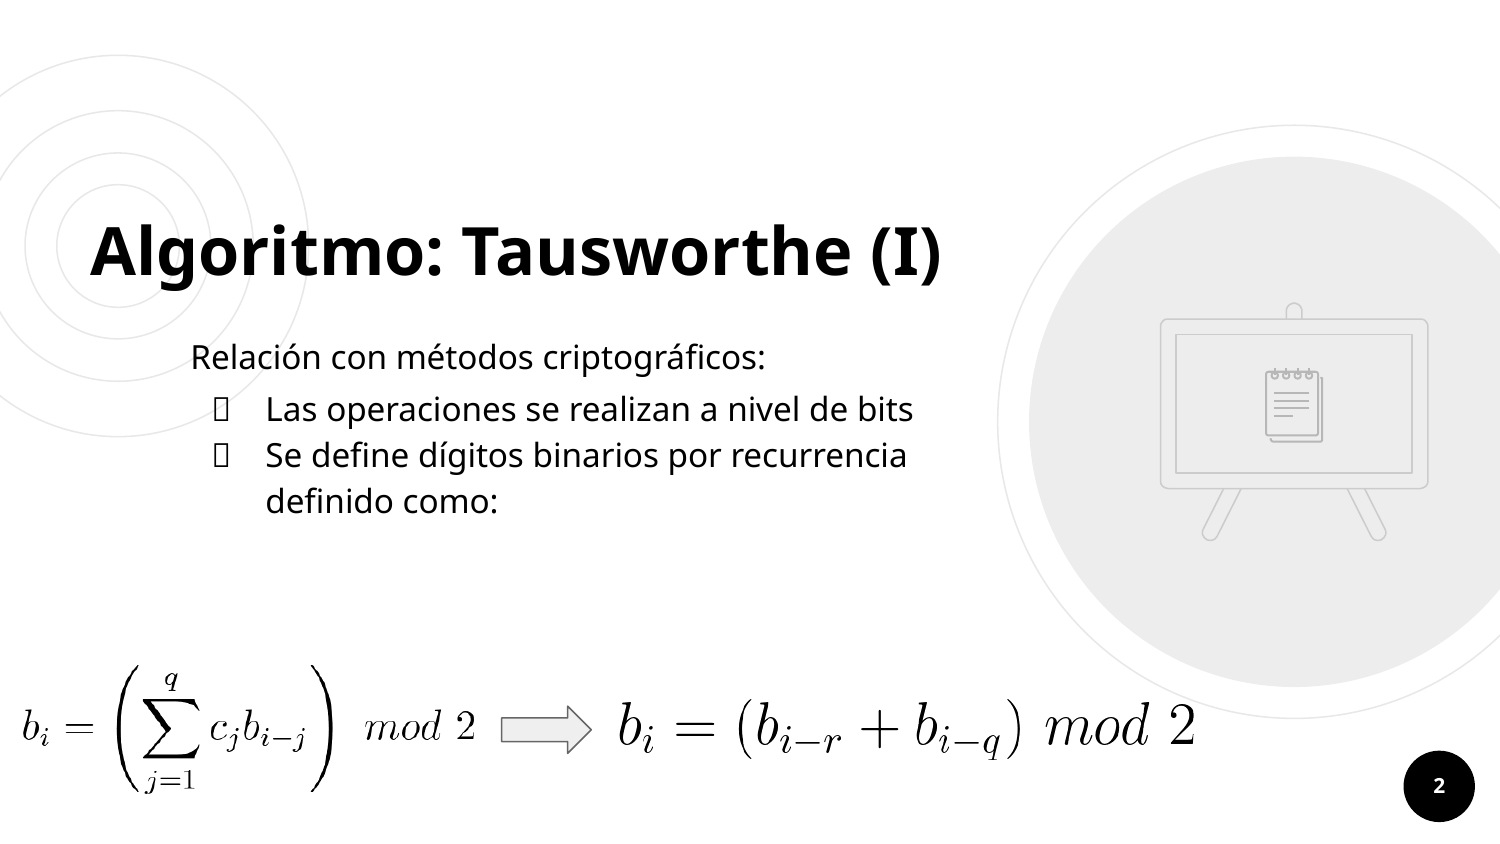

# Algoritmo: Tausworthe (I)
Relación con métodos criptográficos:
Las operaciones se realizan a nivel de bits
Se define dígitos binarios por recurrencia definido como: